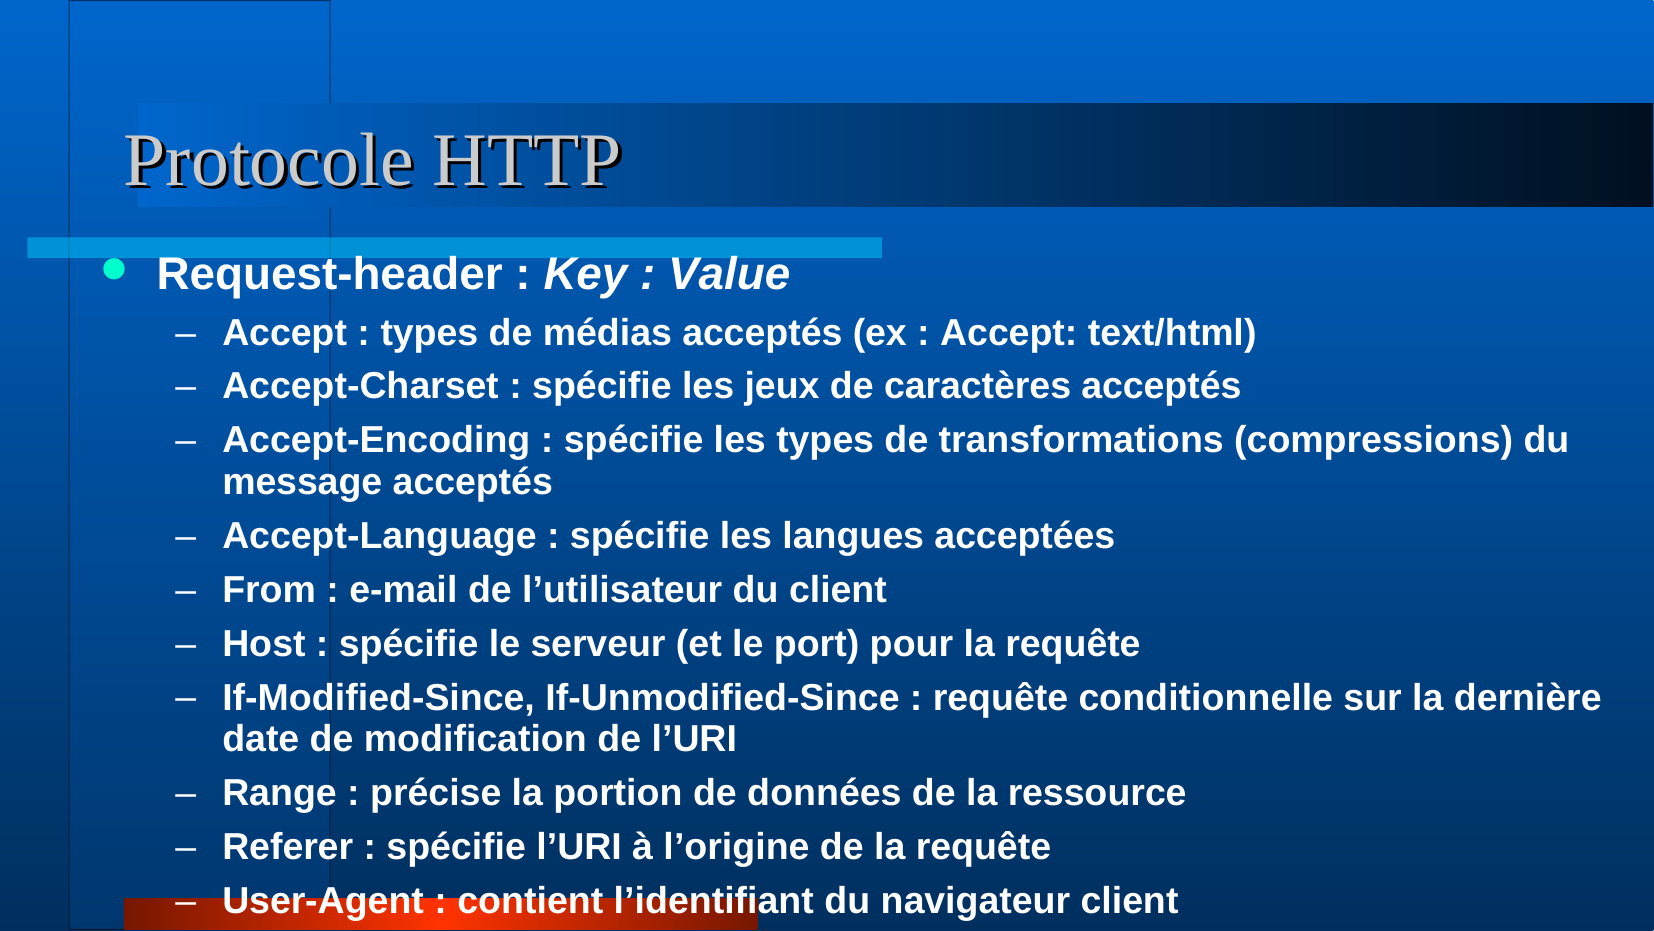

# Protocole HTTP
Request-header : Key : Value
Accept : types de médias acceptés (ex : Accept: text/html)
Accept-Charset : spécifie les jeux de caractères acceptés
Accept-Encoding : spécifie les types de transformations (compressions) du message acceptés
Accept-Language : spécifie les langues acceptées
From : e-mail de l’utilisateur du client
Host : spécifie le serveur (et le port) pour la requête
If-Modified-Since, If-Unmodified-Since : requête conditionnelle sur la dernière date de modification de l’URI
Range : précise la portion de données de la ressource
Referer : spécifie l’URI à l’origine de la requête
User-Agent : contient l’identifiant du navigateur client